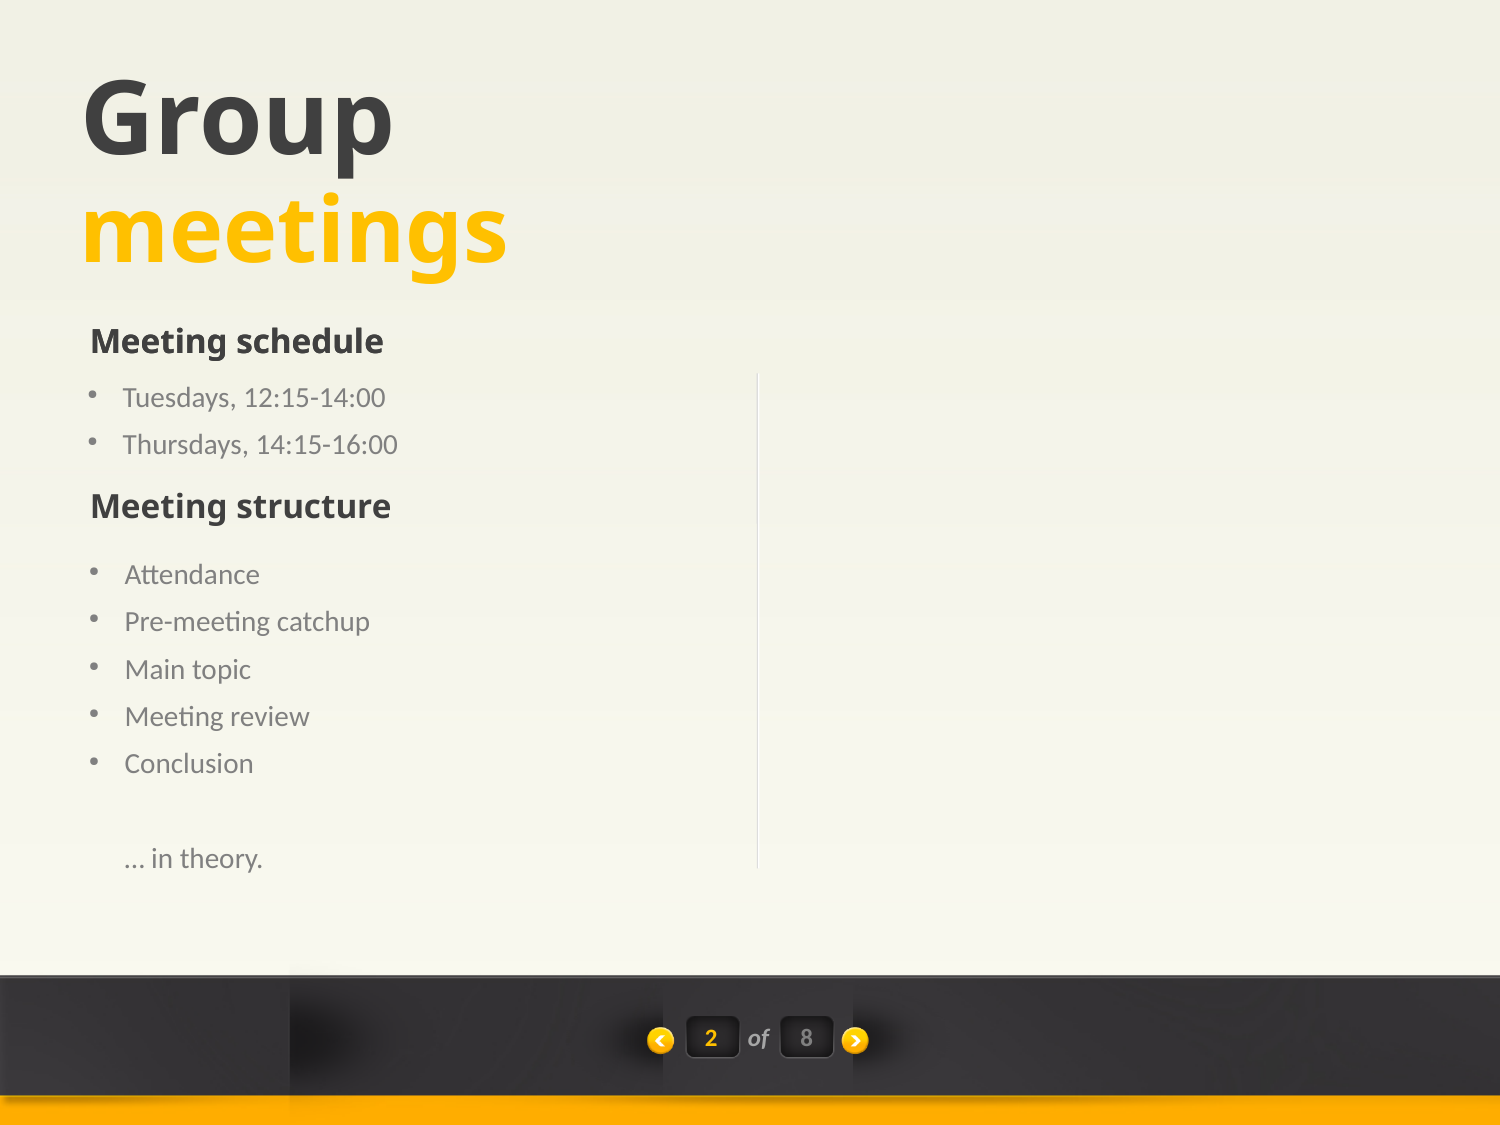

Group
meetings
Meeting schedule
Meeting schedule
Meeting structure
Tuesdays, 12:15-14:00
Thursdays, 14:15-16:00
Attendance
Pre-meeting catchup
Main topic
Meeting review
Conclusion
… in theory.
2
of
8